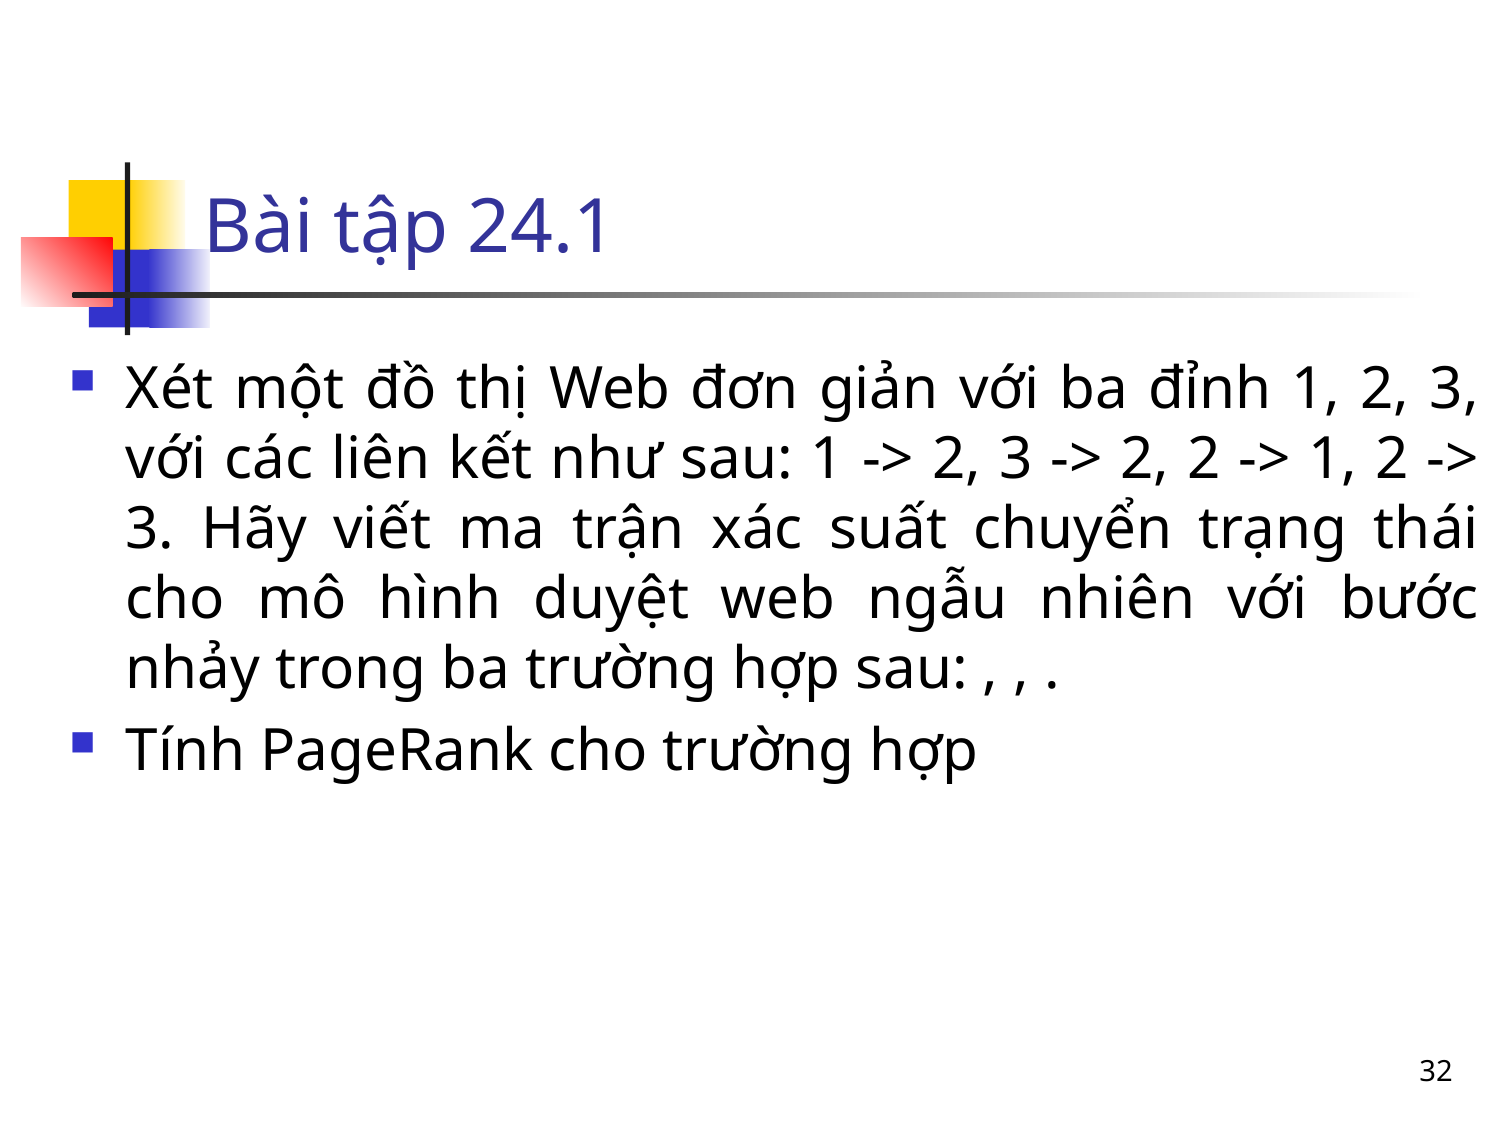

# Bài tập 24.1
Xét một đồ thị Web đơn giản với ba đỉnh 1, 2, 3, với các liên kết như sau: 1 -> 2, 3 -> 2, 2 -> 1, 2 -> 3. Hãy viết ma trận xác suất chuyển trạng thái cho mô hình duyệt web ngẫu nhiên với bước nhảy trong ba trường hợp sau: , , .
Tính PageRank cho trường hợp